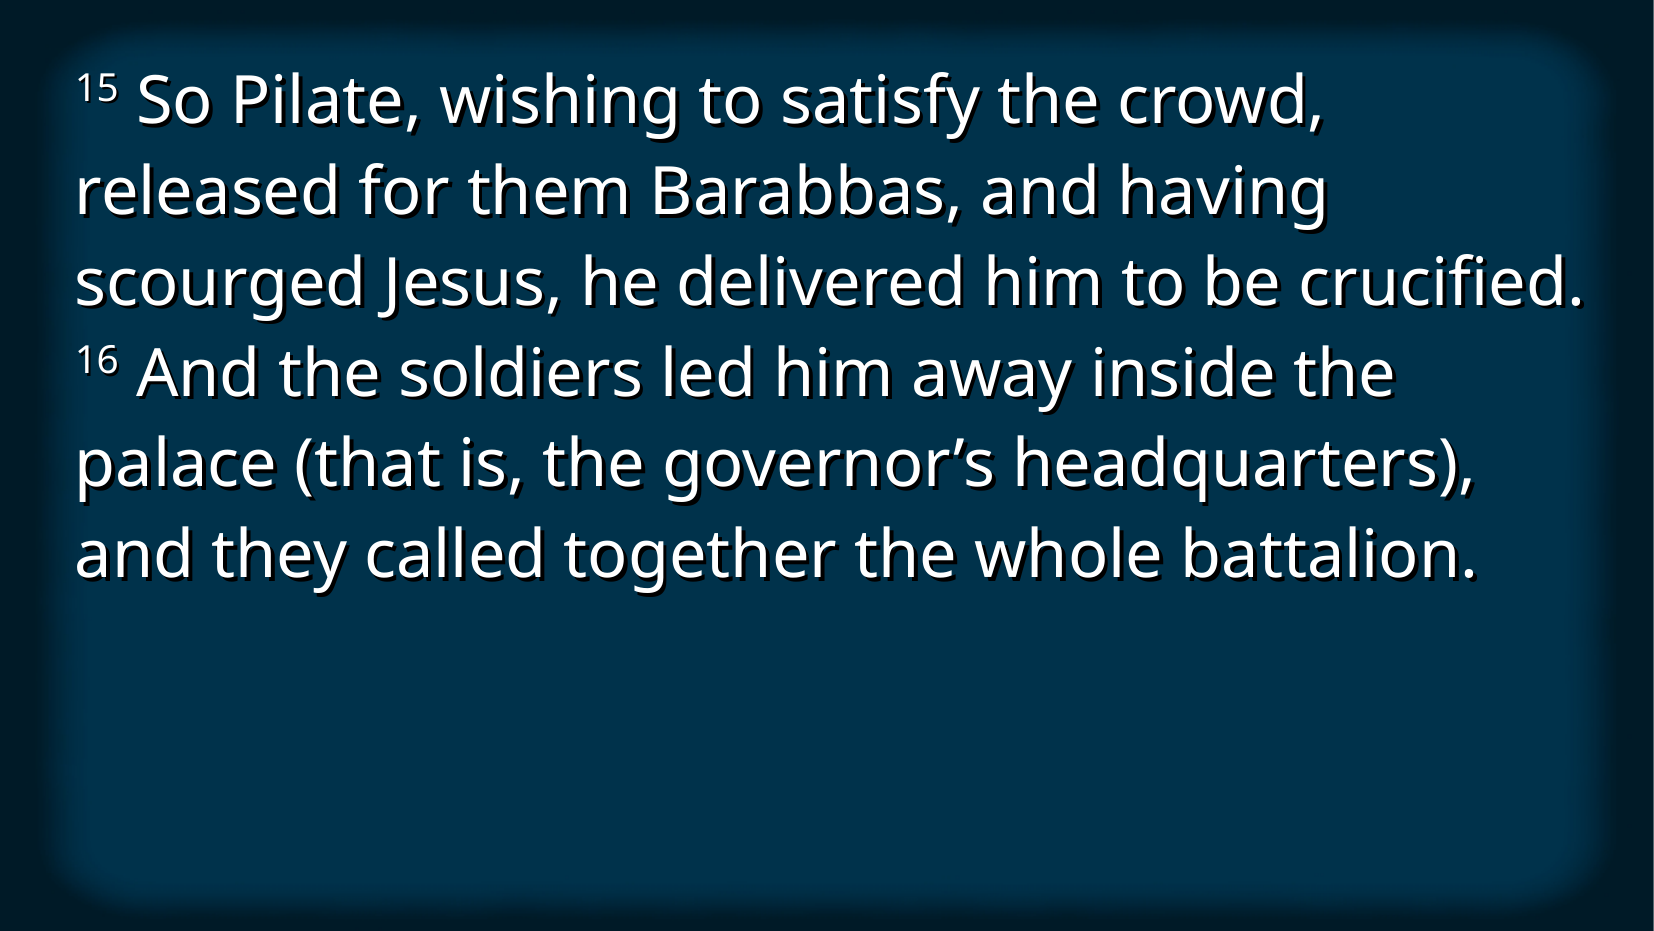

15 So Pilate, wishing to satisfy the crowd, released for them Barabbas, and having scourged Jesus, he delivered him to be crucified. 16 And the soldiers led him away inside the palace (that is, the governor’s headquarters), and they called together the whole battalion.